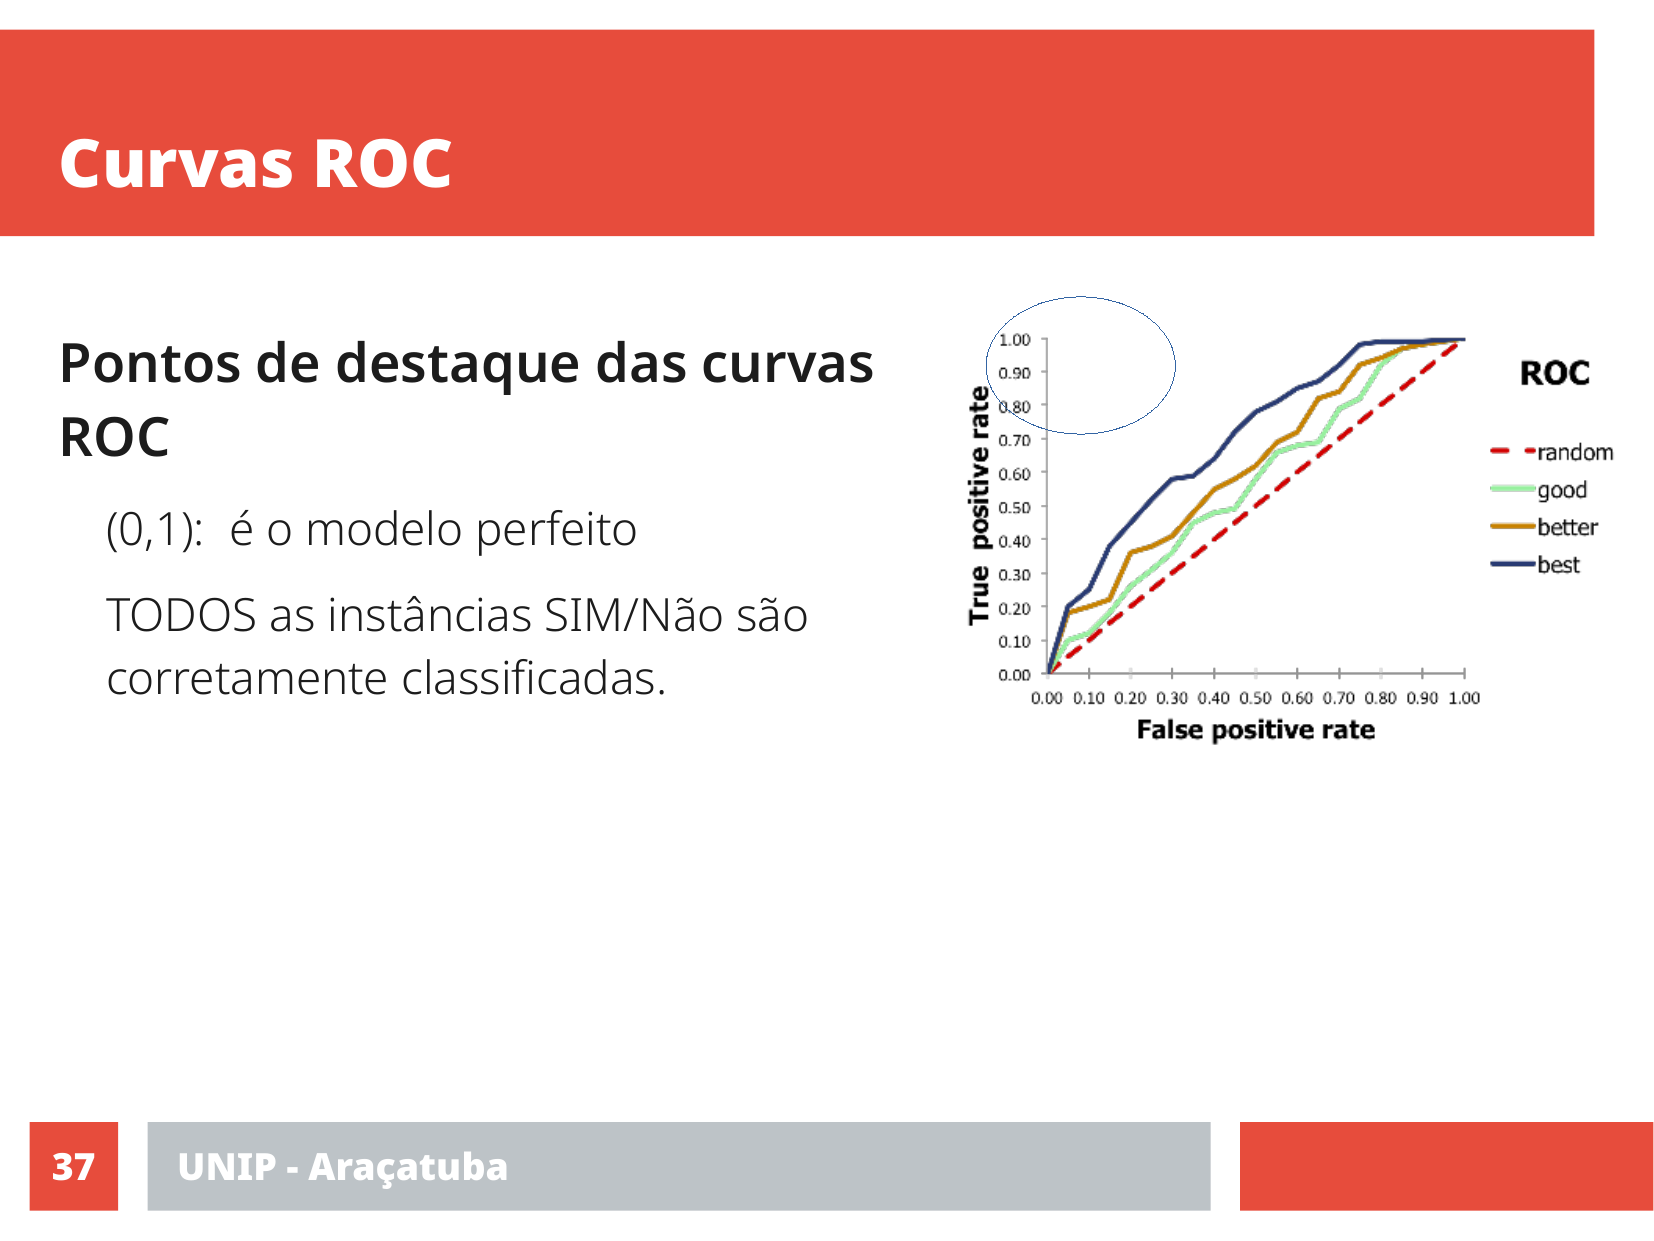

# Curvas ROC
Pontos de destaque das curvas ROC
(0,1): é o modelo perfeito
TODOS as instâncias SIM/Não são corretamente classificadas.
37
UNIP - Araçatuba